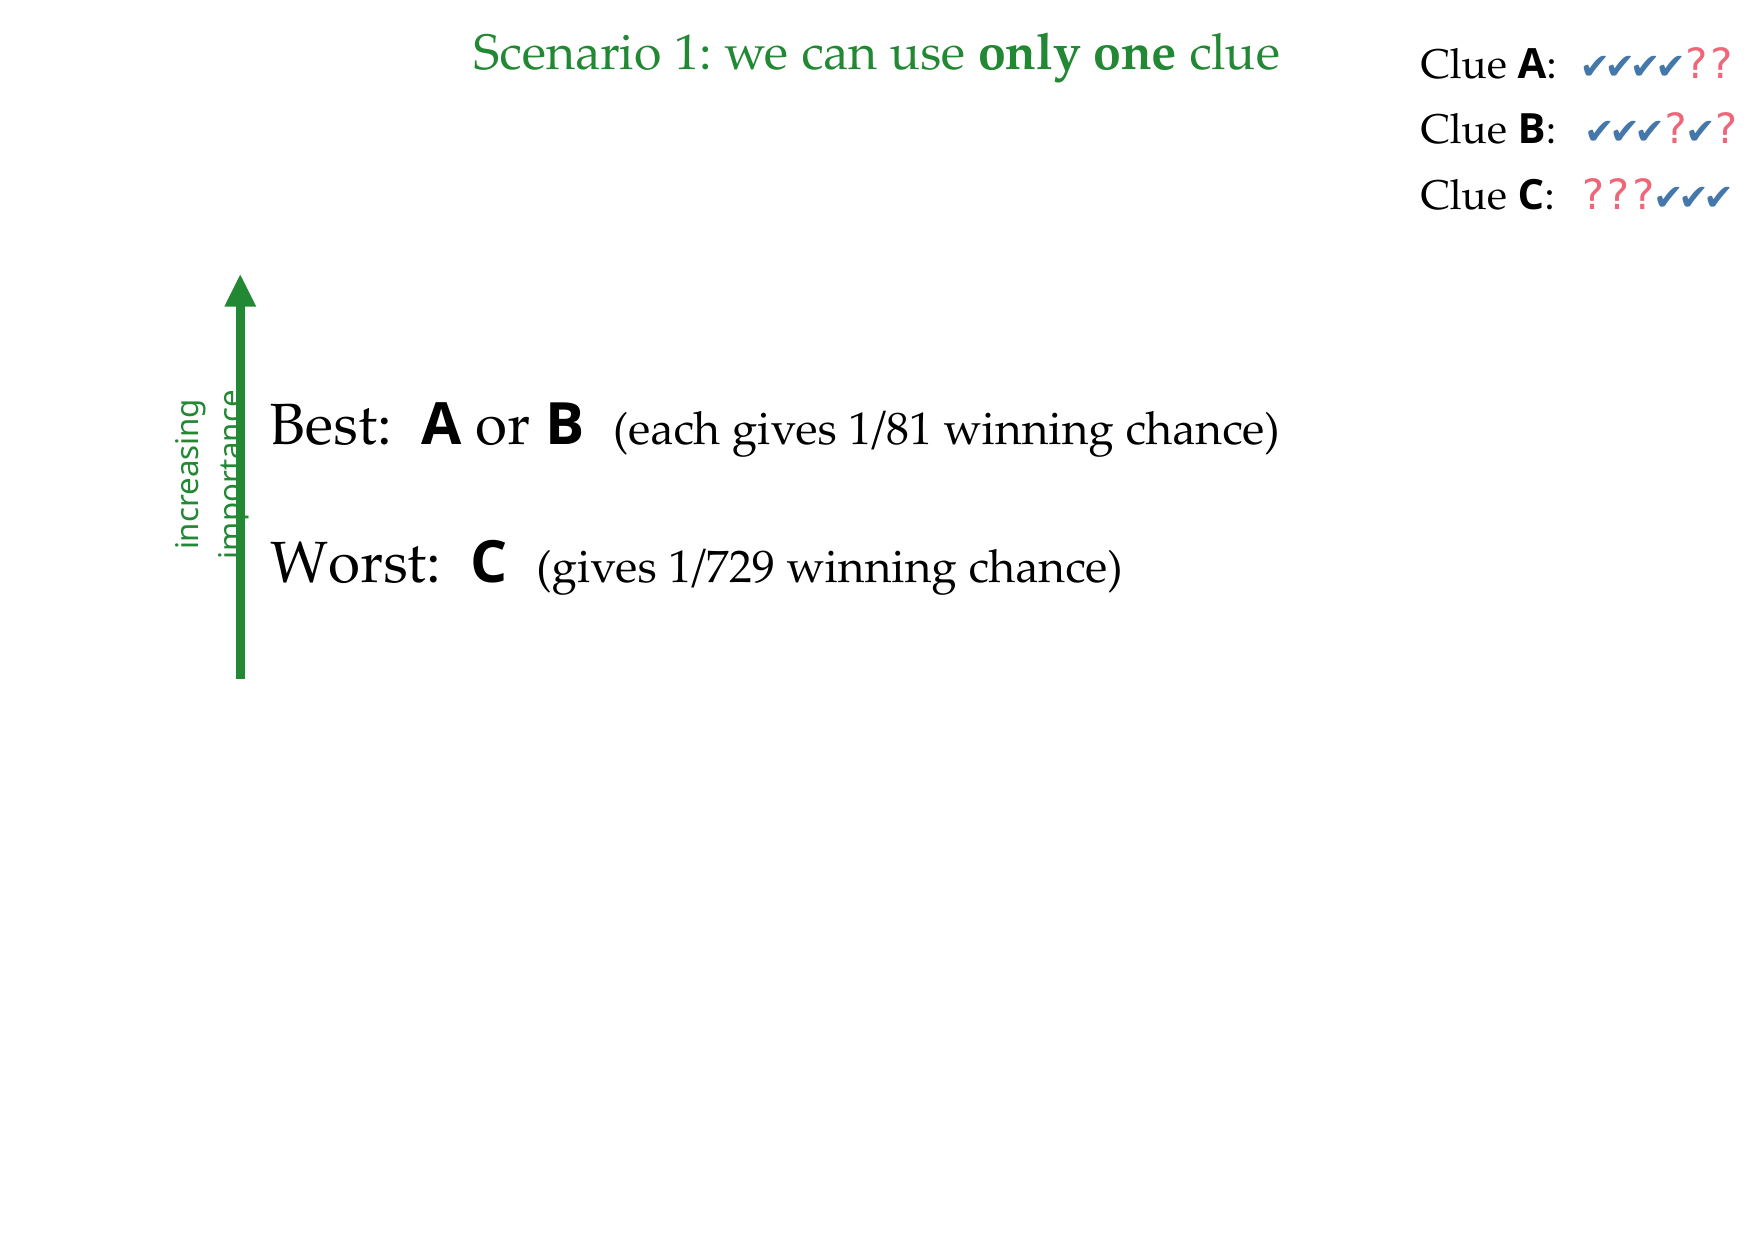

Clue A: ✔✔✔✔??
Clue B:  ✔✔✔?✔?
Clue C: ???✔✔✔
Scenario 1: we can use only one clue
Best: A or B (each gives 1/81 winning chance)
Worst: C (gives 1/729 winning chance)
increasing
importance